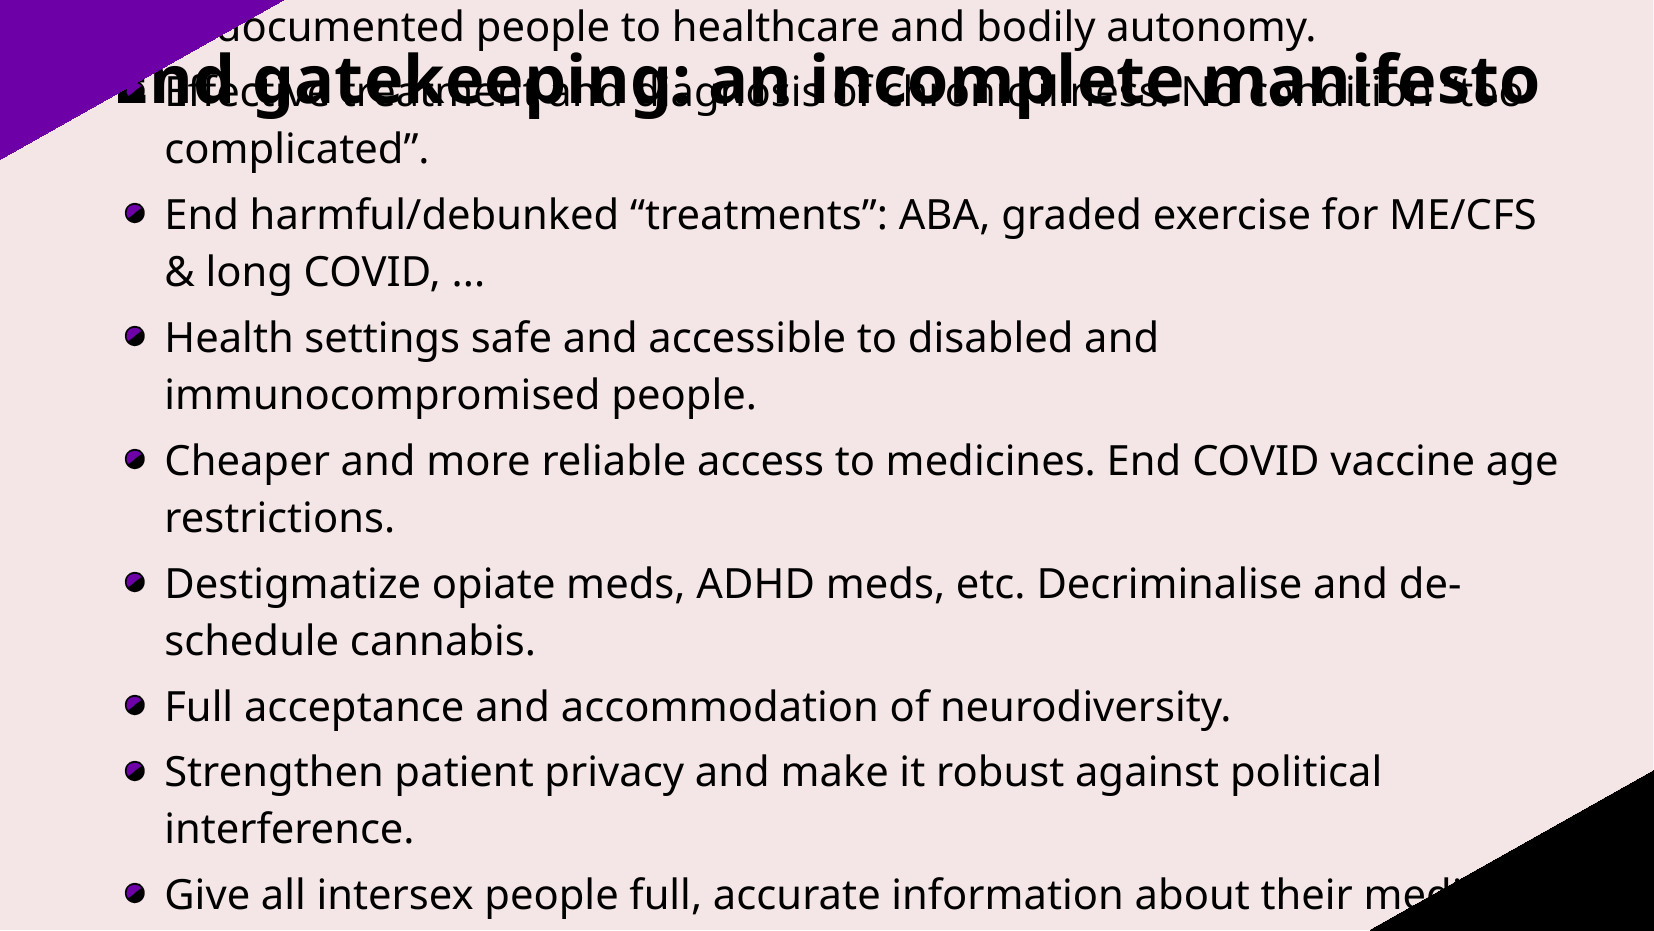

Guarantee access to abortion, assisted reproduction, and gender-affirming care.
Abolish the immigration health surcharge and other immigrant-hostile policies.
Reinforce rights of children, the elderly, disabled, houseless, and undocumented people to healthcare and bodily autonomy.
Effective treatment and diagnosis of chronic illness. No condition “too complicated”.
End harmful/debunked “treatments”: ABA, graded exercise for ME/CFS & long COVID, ...
Health settings safe and accessible to disabled and immunocompromised people.
Cheaper and more reliable access to medicines. End COVID vaccine age restrictions.
Destigmatize opiate meds, ADHD meds, etc. Decriminalise and de-schedule cannabis.
Full acceptance and accommodation of neurodiversity.
Strengthen patient privacy and make it robust against political interference.
Give all intersex people full, accurate information about their medical history.
End medical fatphobia, including BMI thresholds for surgery (or anything else).
Access to research –and forming research questions– for underrepresented groups.
Properly fund the NHS as a public service, not a money-grabbing opportunity.
# End gatekeeping: an incomplete manifesto